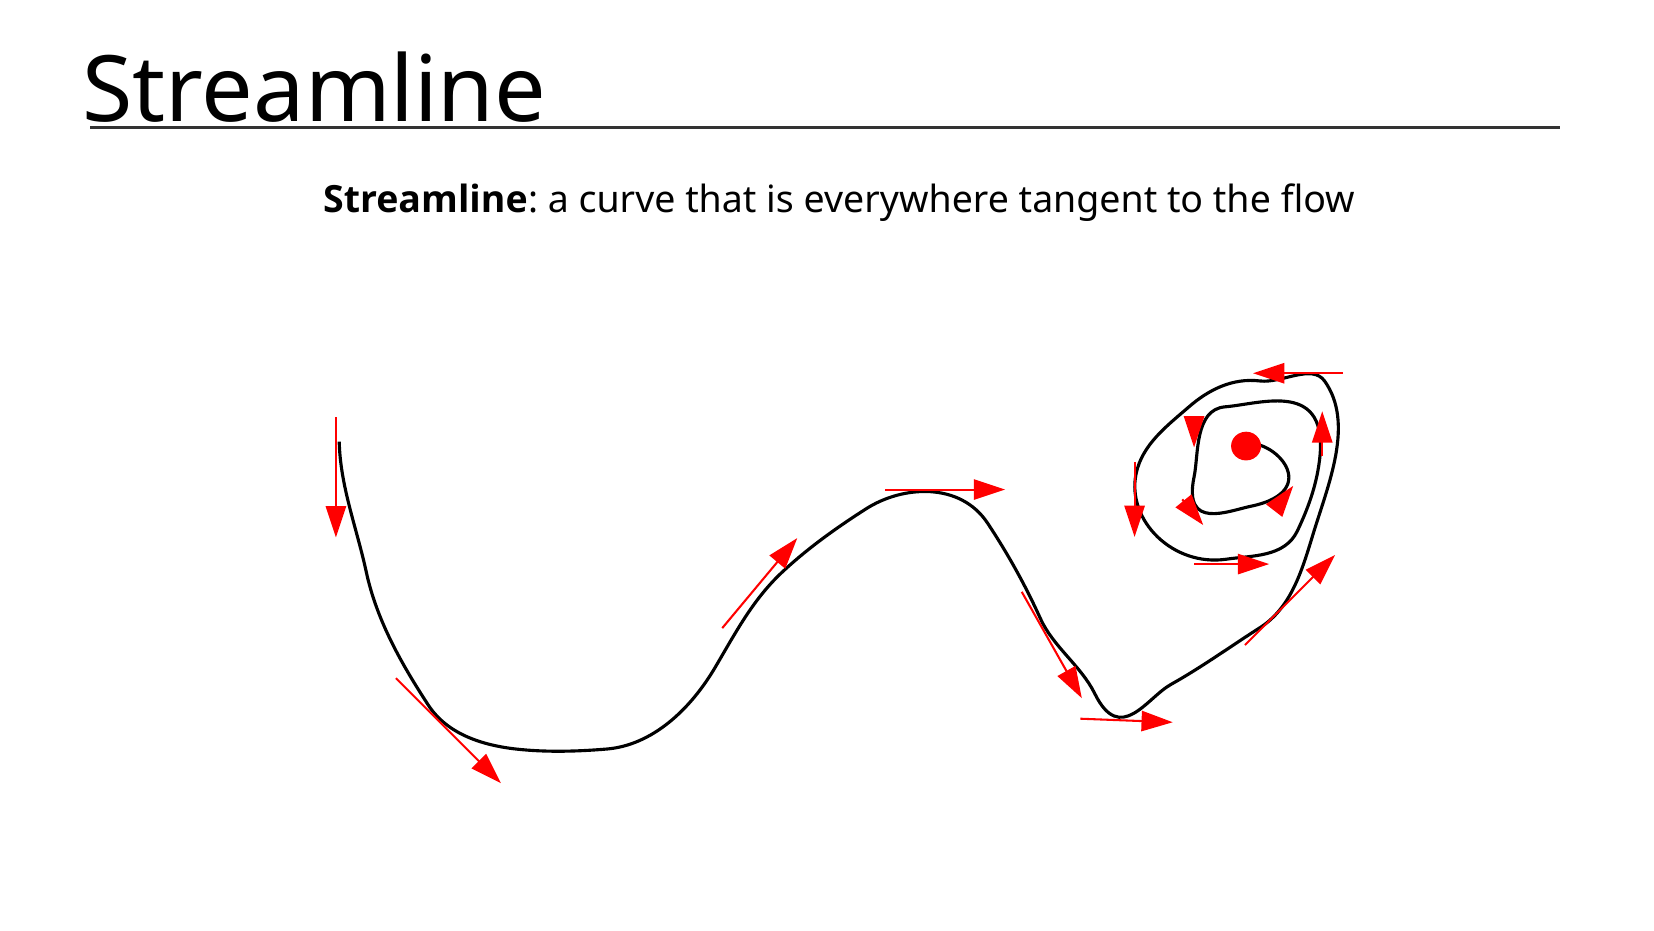

# Streamline
Streamline: a curve that is everywhere tangent to the flow